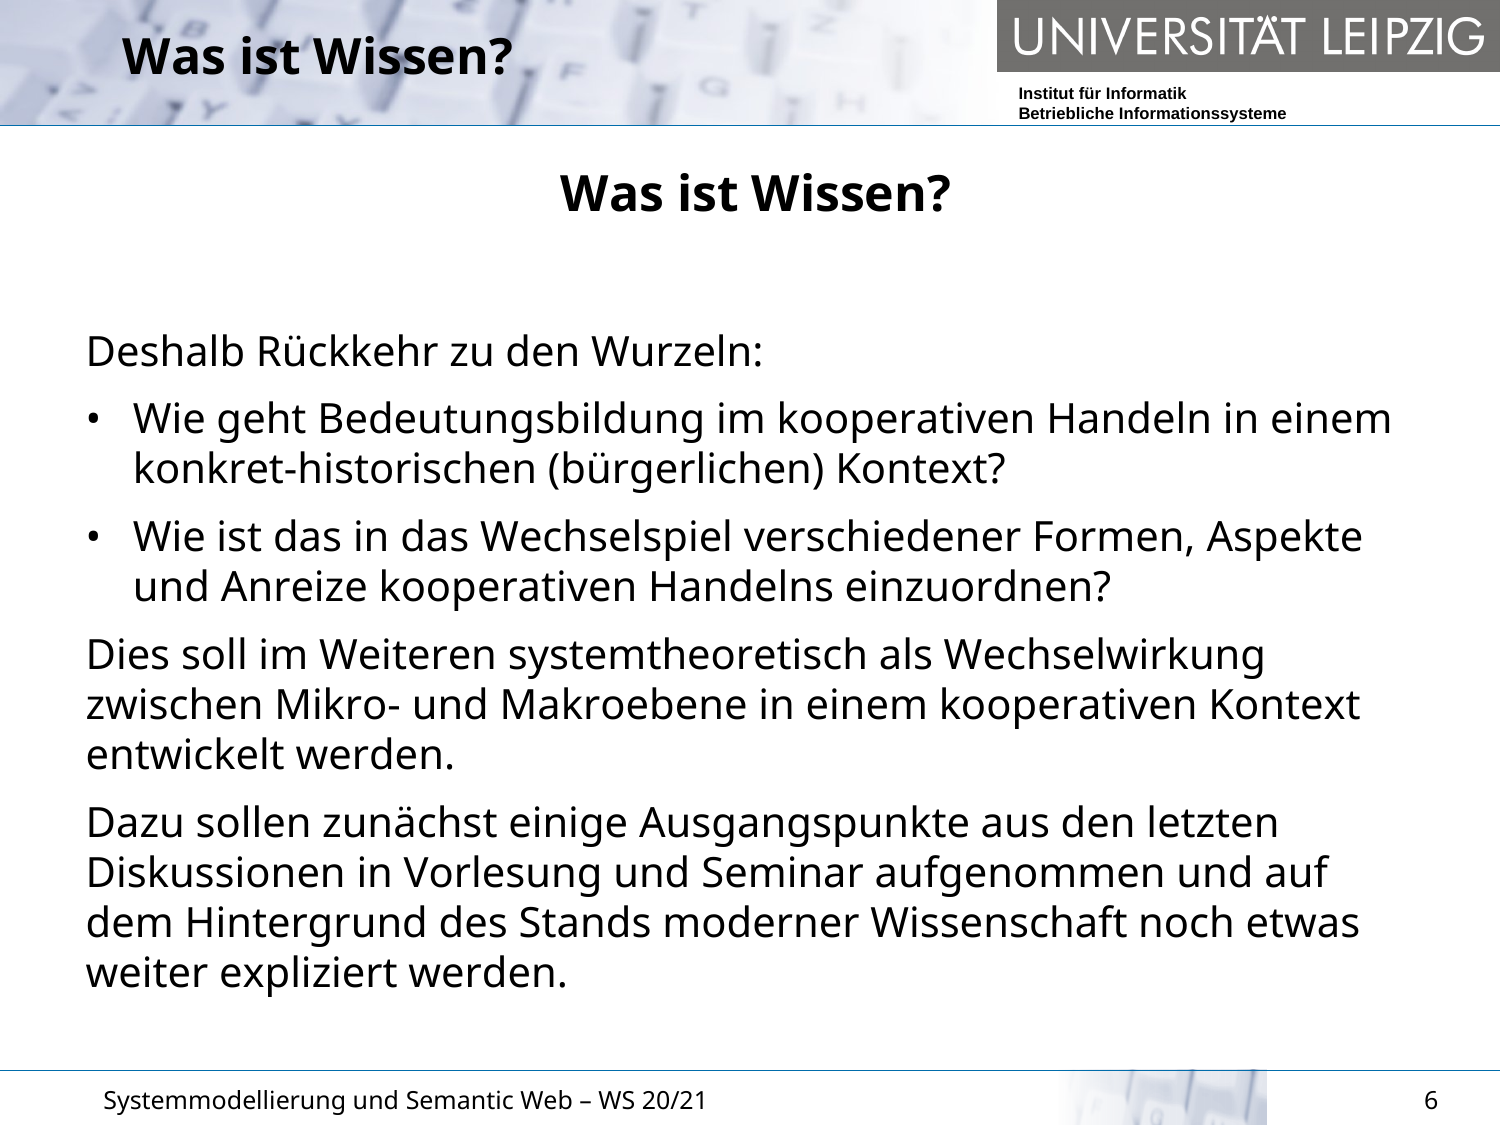

Was ist Wissen?
Was ist Wissen?
Deshalb Rückkehr zu den Wurzeln:
Wie geht Bedeutungsbildung im kooperativen Handeln in einem konkret-historischen (bürgerlichen) Kontext?
Wie ist das in das Wechselspiel verschiedener Formen, Aspekte und Anreize kooperativen Handelns einzuordnen?
Dies soll im Weiteren systemtheoretisch als Wechselwirkung zwischen Mikro- und Makroebene in einem kooperativen Kontext entwickelt werden.
Dazu sollen zunächst einige Ausgangspunkte aus den letzten Diskussionen in Vorlesung und Seminar aufgenommen und auf dem Hintergrund des Stands moderner Wissenschaft noch etwas weiter expliziert werden.
Systemmodellierung und Semantic Web – WS 20/21
6